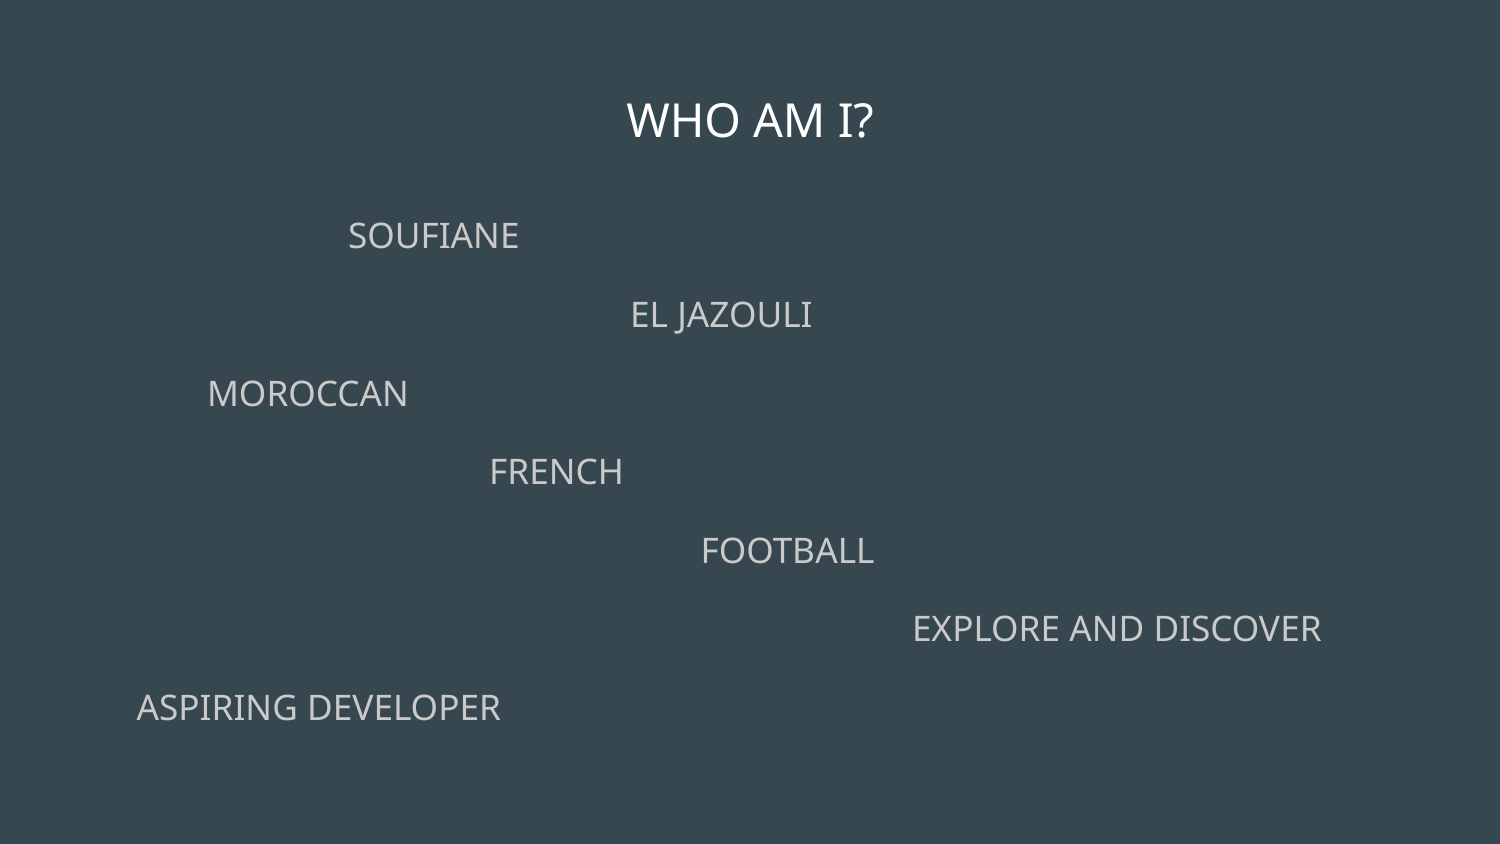

# WHO AM I?
SOUFIANE
EL JAZOULI
MOROCCAN
FRENCH
FOOTBALL
EXPLORE AND DISCOVER
					ASPIRING DEVELOPER